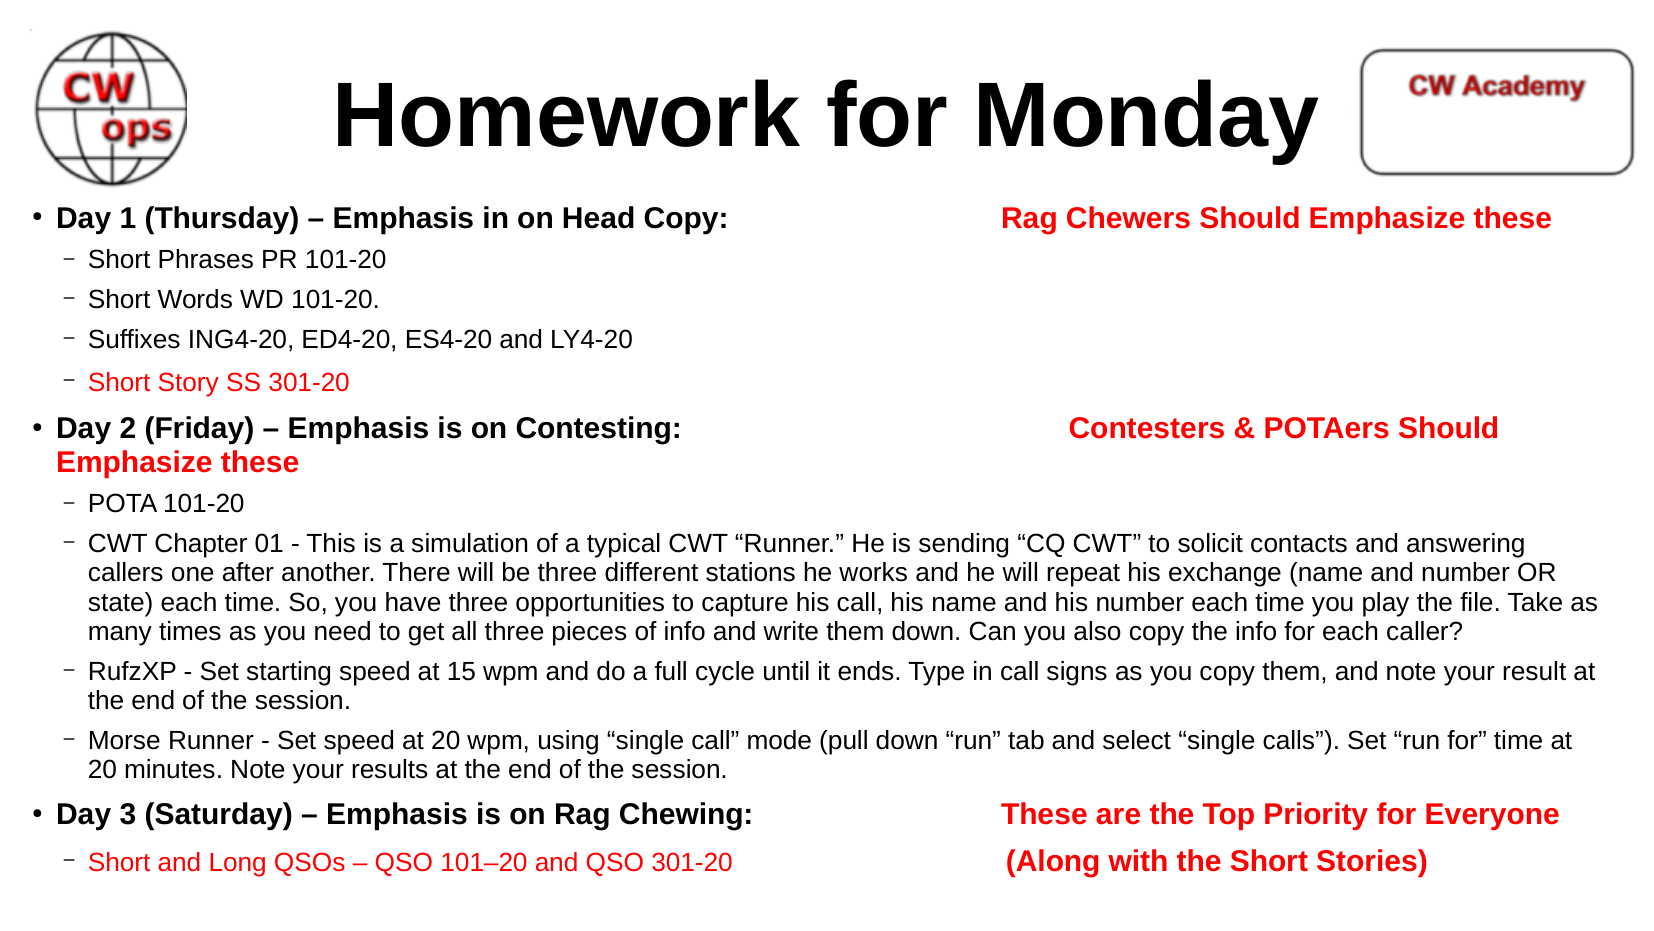

# Homework for Monday
Day 1 (Thursday) – Emphasis in on Head Copy: 				 	 	 	 	 	 	 	Rag Chewers Should Emphasize these
Short Phrases PR 101-20
Short Words WD 101-20.
Suffixes ING4-20, ED4-20, ES4-20 and LY4-20
Short Story SS 301-20
Day 2 (Friday) – Emphasis is on Contesting: 	 	 	 	 	 			 		 		 	Contesters & POTAers Should Emphasize these
POTA 101-20
CWT Chapter 01 - This is a simulation of a typical CWT “Runner.” He is sending “CQ CWT” to solicit contacts and answering callers one after another. There will be three different stations he works and he will repeat his exchange (name and number OR state) each time. So, you have three opportunities to capture his call, his name and his number each time you play the file. Take as many times as you need to get all three pieces of info and write them down. Can you also copy the info for each caller?
RufzXP - Set starting speed at 15 wpm and do a full cycle until it ends. Type in call signs as you copy them, and note your result at the end of the session.
Morse Runner - Set speed at 20 wpm, using “single call” mode (pull down “run” tab and select “single calls”). Set “run for” time at 20 minutes. Note your results at the end of the session.
Day 3 (Saturday) – Emphasis is on Rag Chewing:	 	 	 	 			 			 	These are the Top Priority for Everyone
Short and Long QSOs – QSO 101–20 and QSO 301-20 		 (Along with the Short Stories)